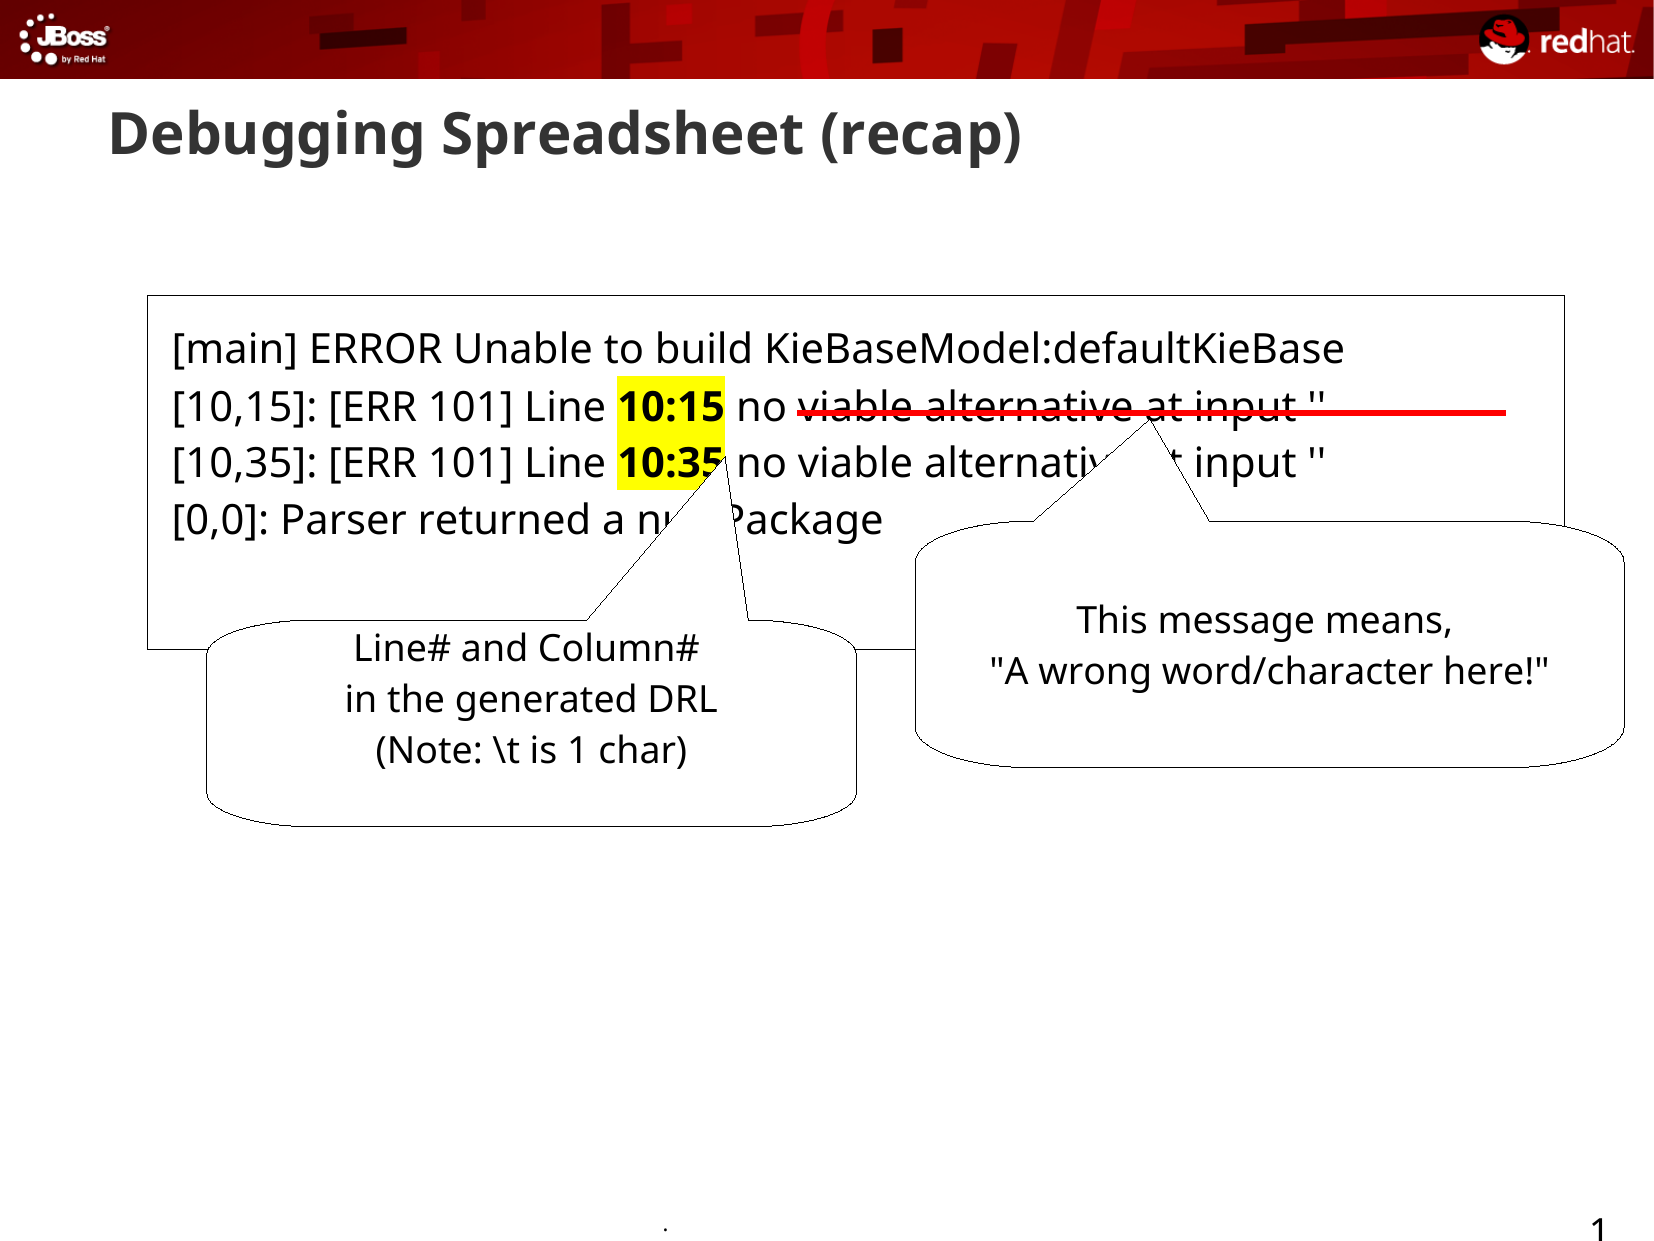

# Debugging Spreadsheet (recap)
[main] ERROR Unable to build KieBaseModel:defaultKieBase
[10,15]: [ERR 101] Line 10:15 no viable alternative at input ''
[10,35]: [ERR 101] Line 10:35 no viable alternative at input ''
[0,0]: Parser returned a null Package
This message means,
"A wrong word/character here!"
Line# and Column#
in the generated DRL
(Note: \t is 1 char)